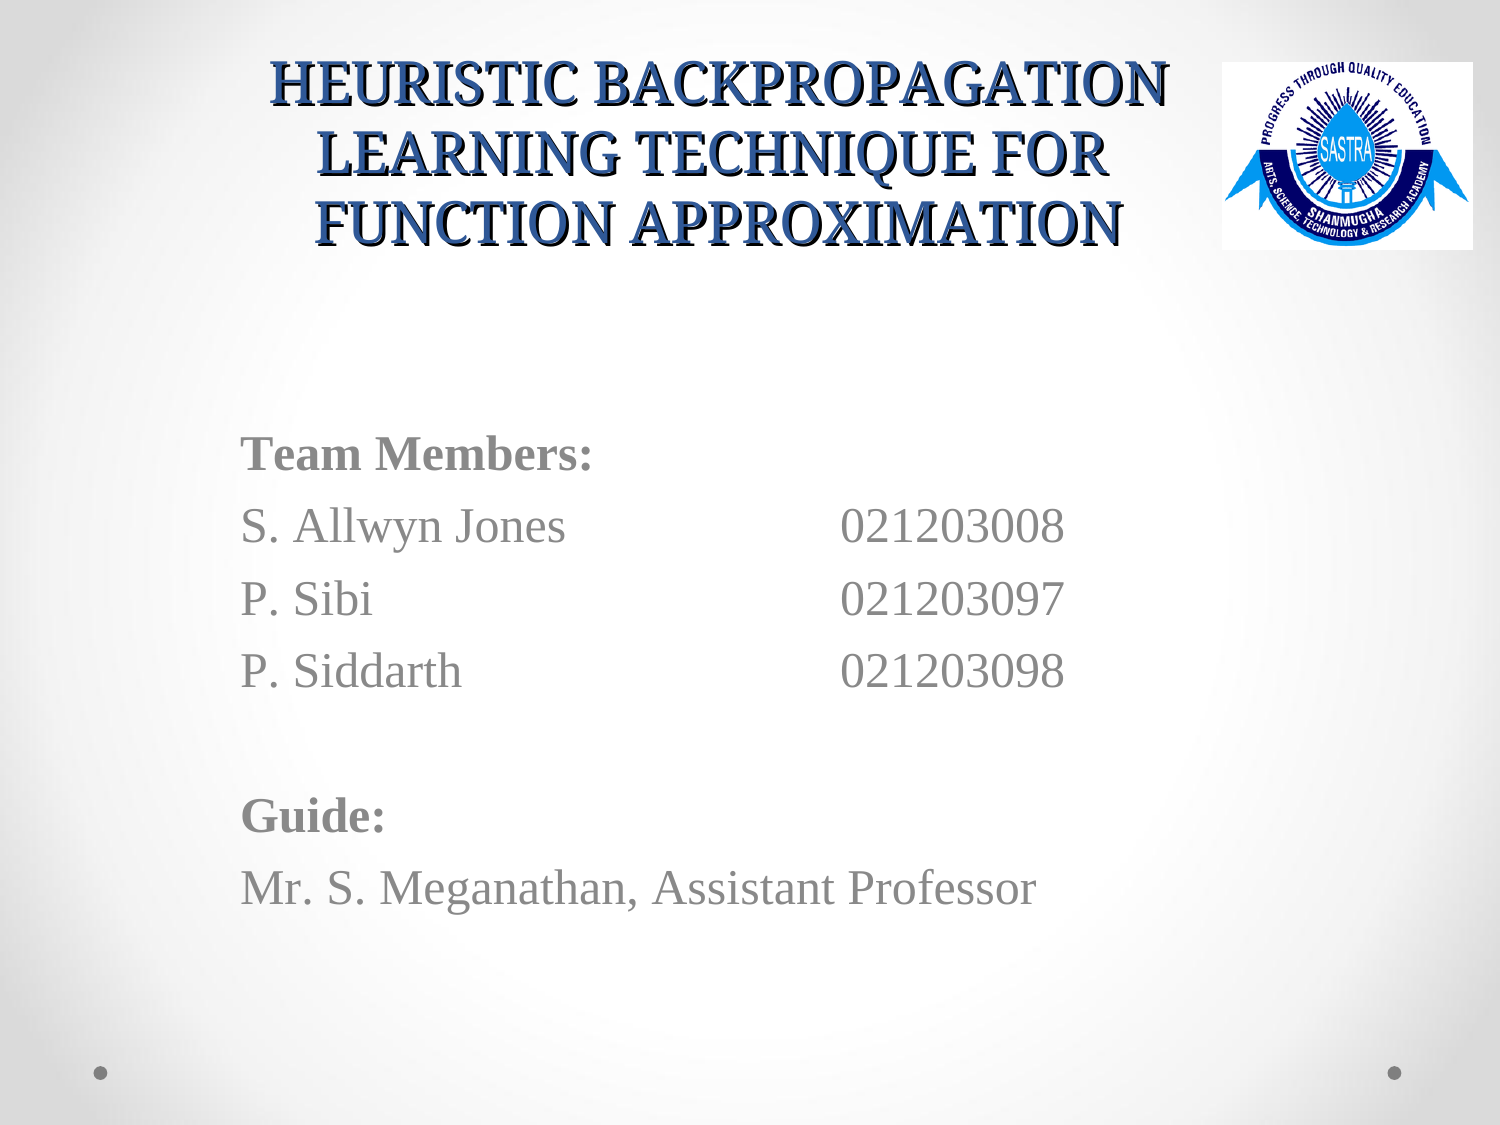

# HEURISTIC BACKPROPAGATION LEARNING TECHNIQUE FOR FUNCTION APPROXIMATION
Team Members:
S. Allwyn Jones 		021203008
P. Sibi				021203097
P. Siddarth			021203098
Guide:
Mr. S. Meganathan, Assistant Professor